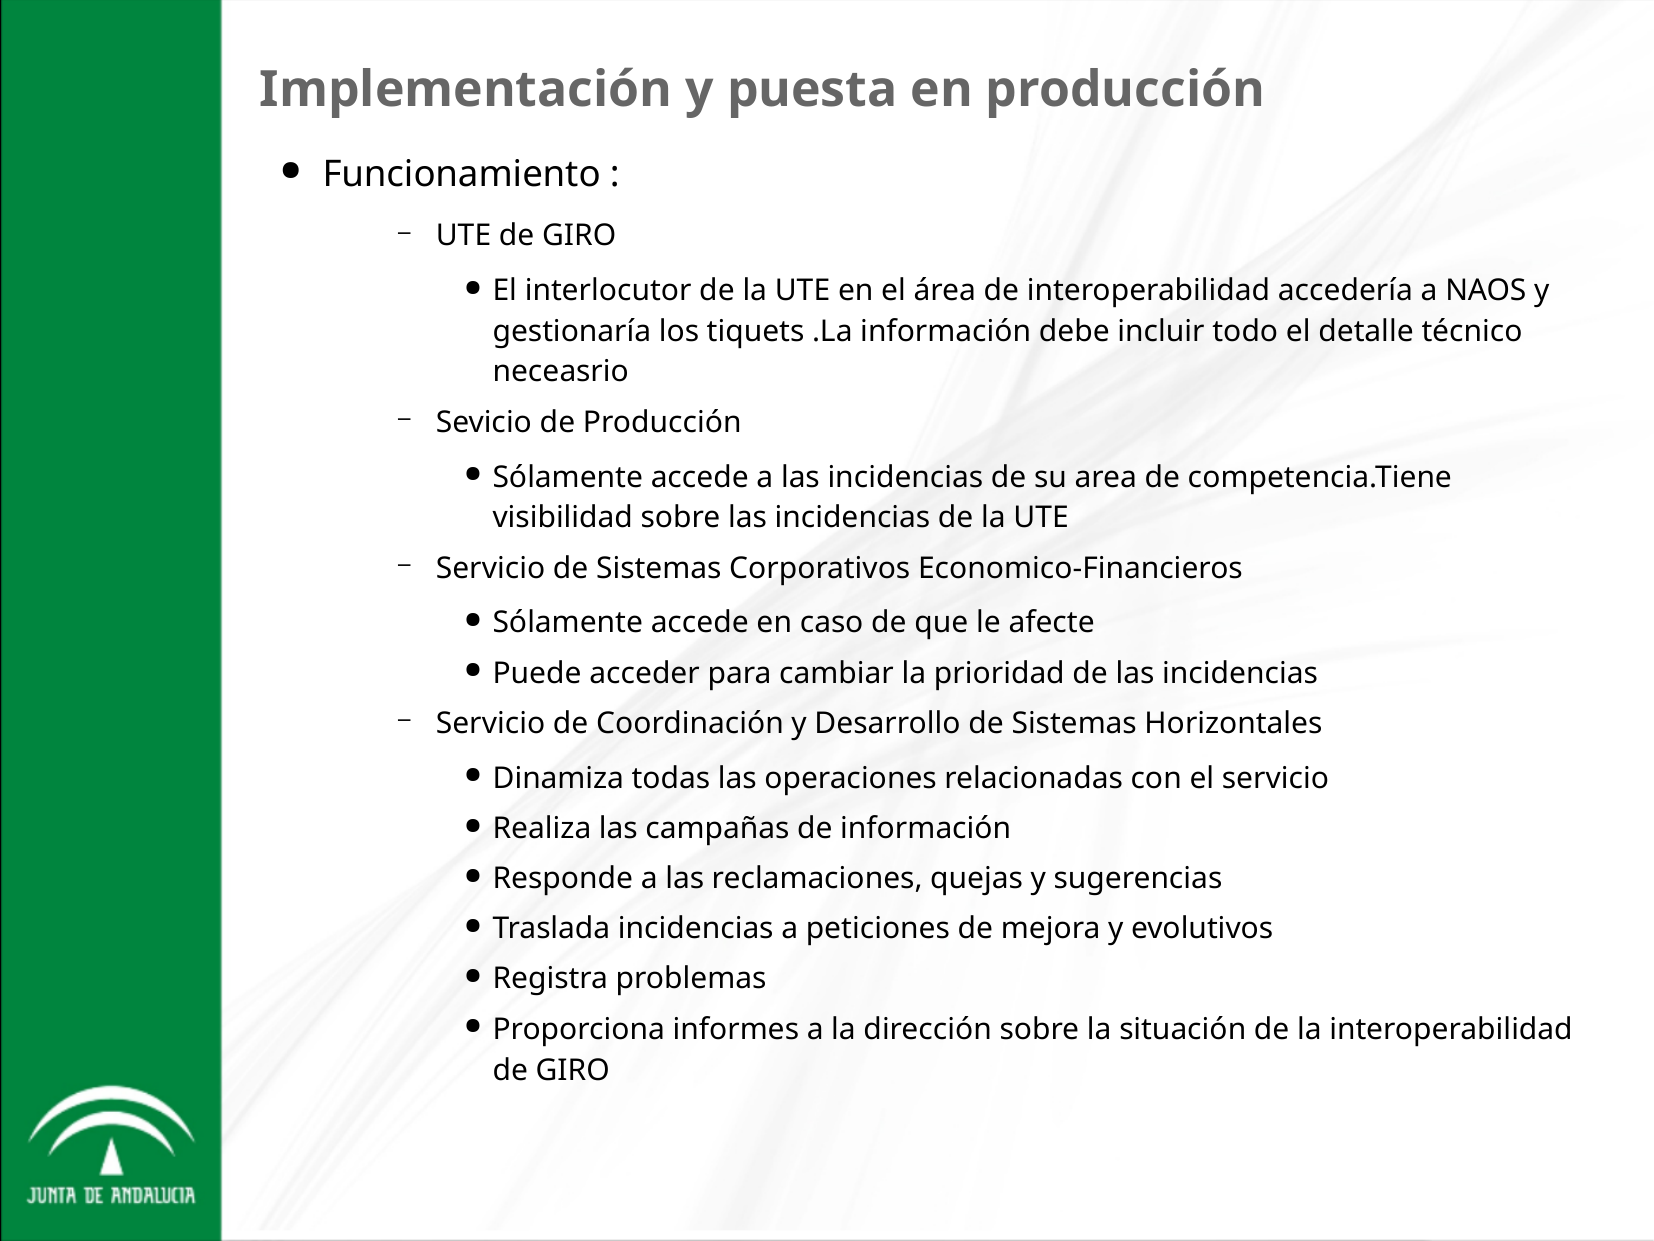

# Implementación y puesta en producción
Funcionamiento :
UTE de GIRO
El interlocutor de la UTE en el área de interoperabilidad accedería a NAOS y gestionaría los tiquets .La información debe incluir todo el detalle técnico neceasrio
Sevicio de Producción
Sólamente accede a las incidencias de su area de competencia.Tiene visibilidad sobre las incidencias de la UTE
Servicio de Sistemas Corporativos Economico-Financieros
Sólamente accede en caso de que le afecte
Puede acceder para cambiar la prioridad de las incidencias
Servicio de Coordinación y Desarrollo de Sistemas Horizontales
Dinamiza todas las operaciones relacionadas con el servicio
Realiza las campañas de información
Responde a las reclamaciones, quejas y sugerencias
Traslada incidencias a peticiones de mejora y evolutivos
Registra problemas
Proporciona informes a la dirección sobre la situación de la interoperabilidad de GIRO